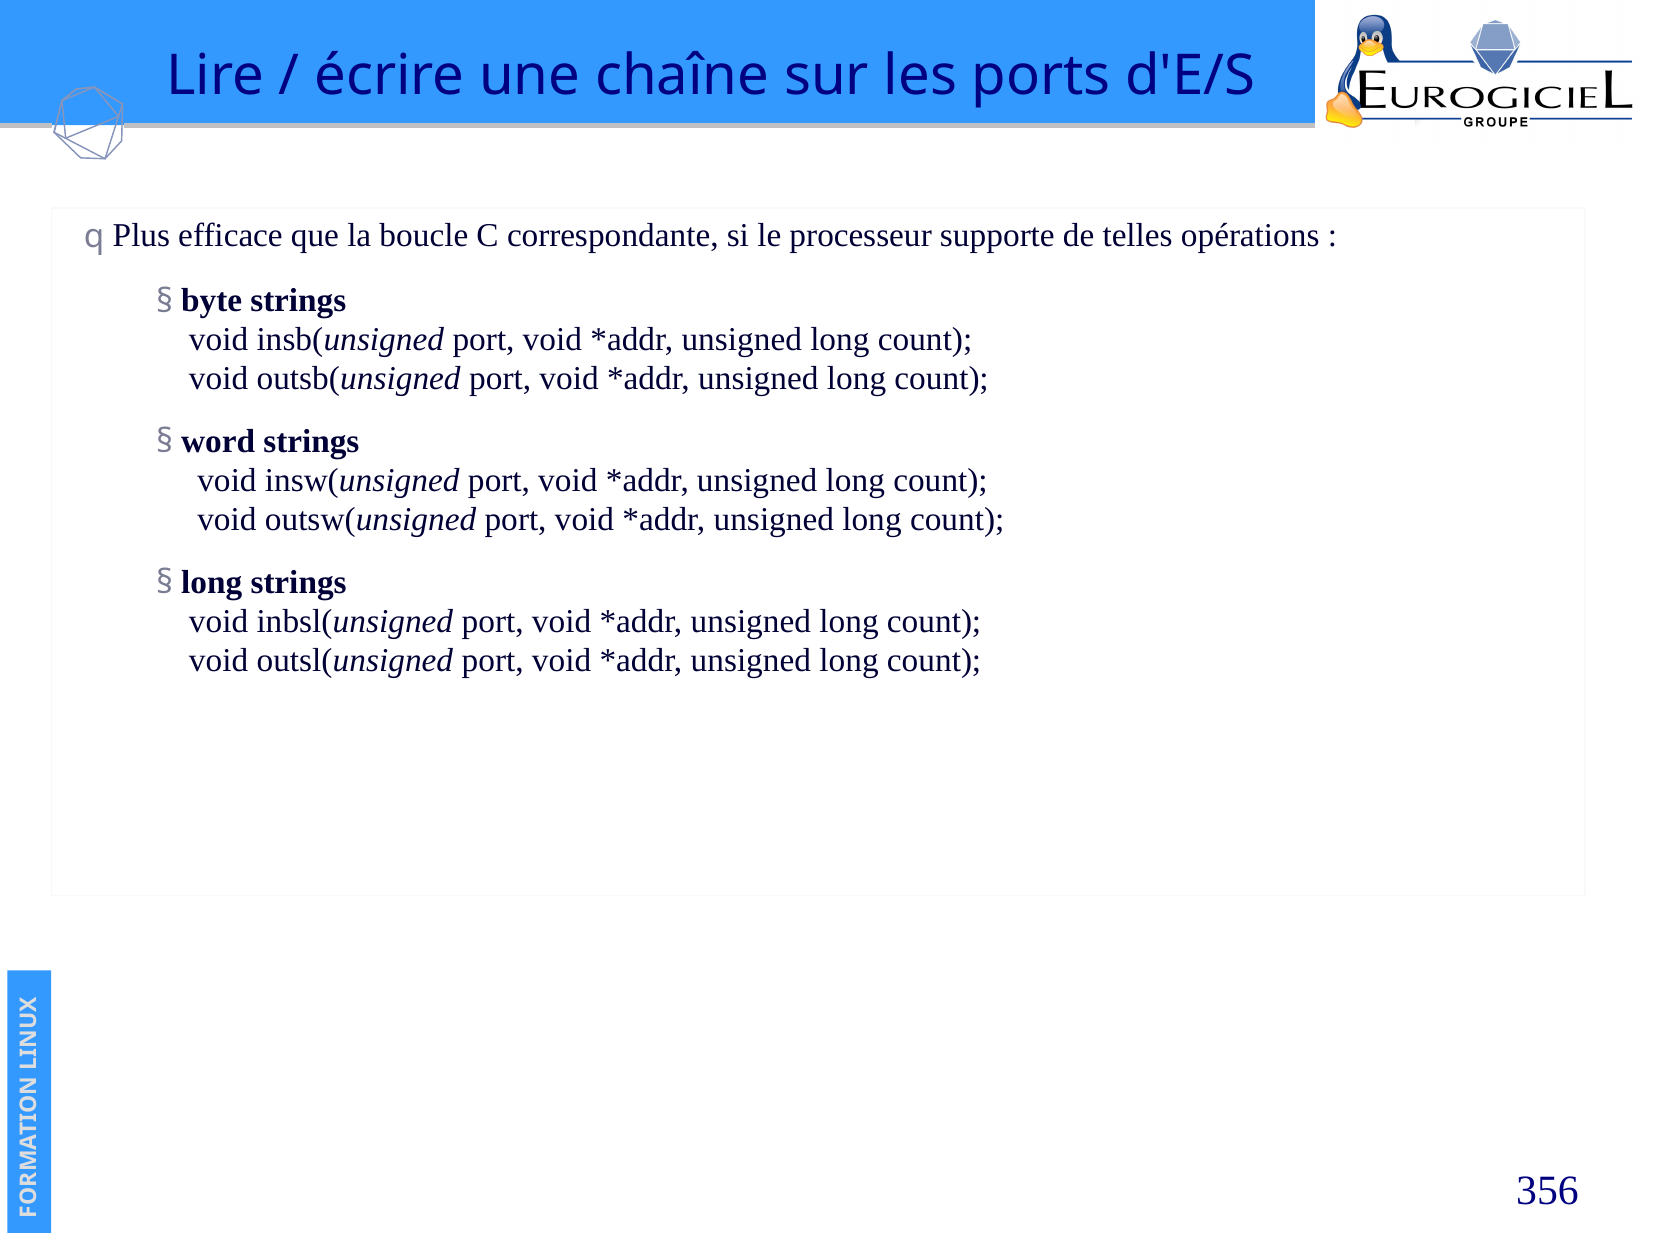

# Lire / écrire une chaîne sur les ports d'E/S
 Plus efficace que la boucle C correspondante, si le processeur supporte de telles opérations :
 byte strings
 void insb(unsigned port, void *addr, unsigned long count);
 void outsb(unsigned port, void *addr, unsigned long count);
 word strings
 void insw(unsigned port, void *addr, unsigned long count);
 void outsw(unsigned port, void *addr, unsigned long count);
 long strings
 void inbsl(unsigned port, void *addr, unsigned long count);
 void outsl(unsigned port, void *addr, unsigned long count);